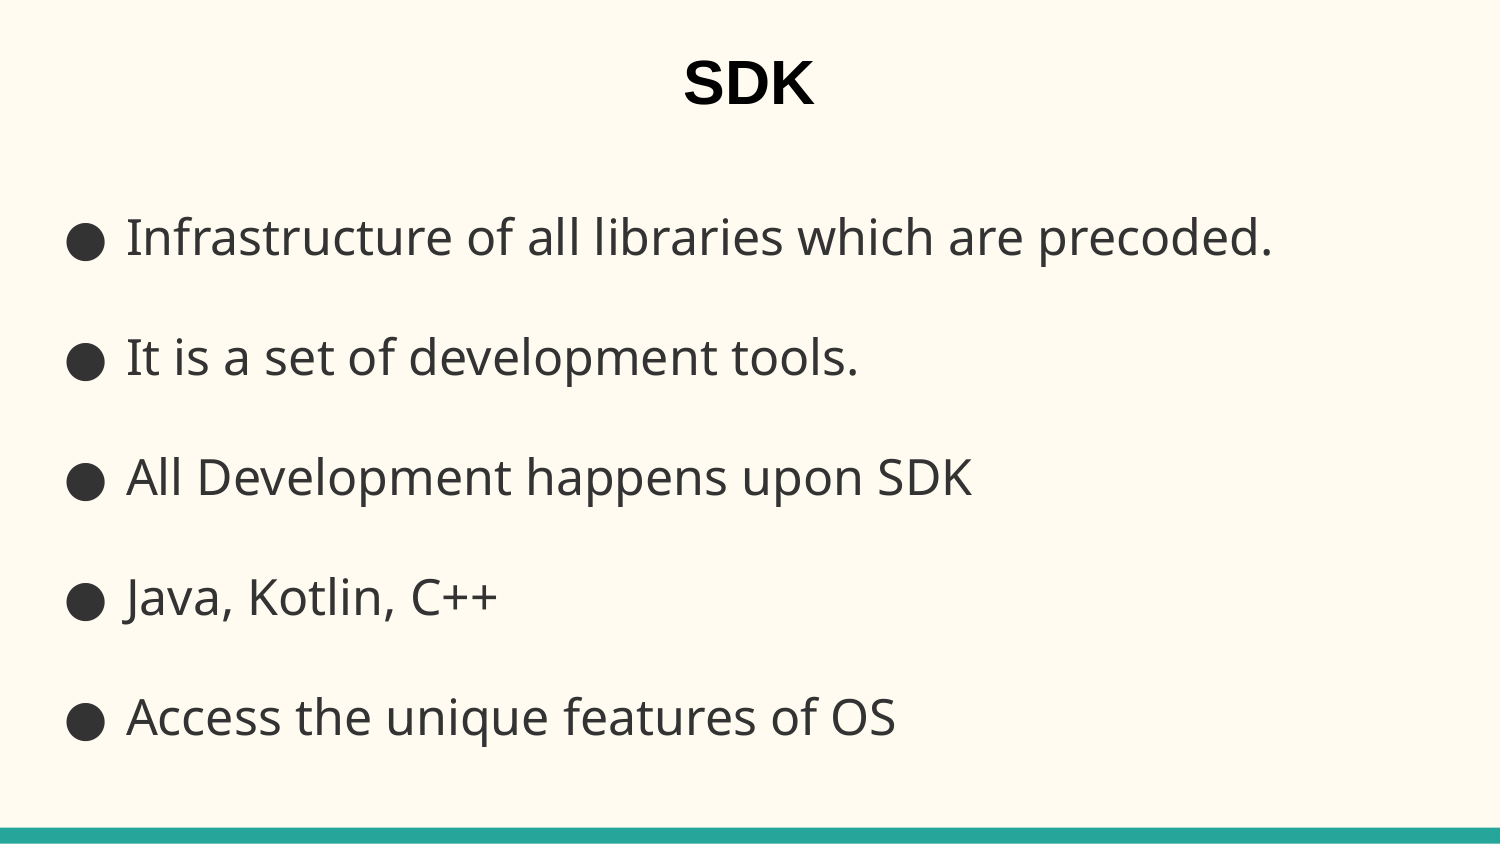

# SDK
Infrastructure of all libraries which are precoded.
It is a set of development tools.
All Development happens upon SDK
Java, Kotlin, C++
Access the unique features of OS